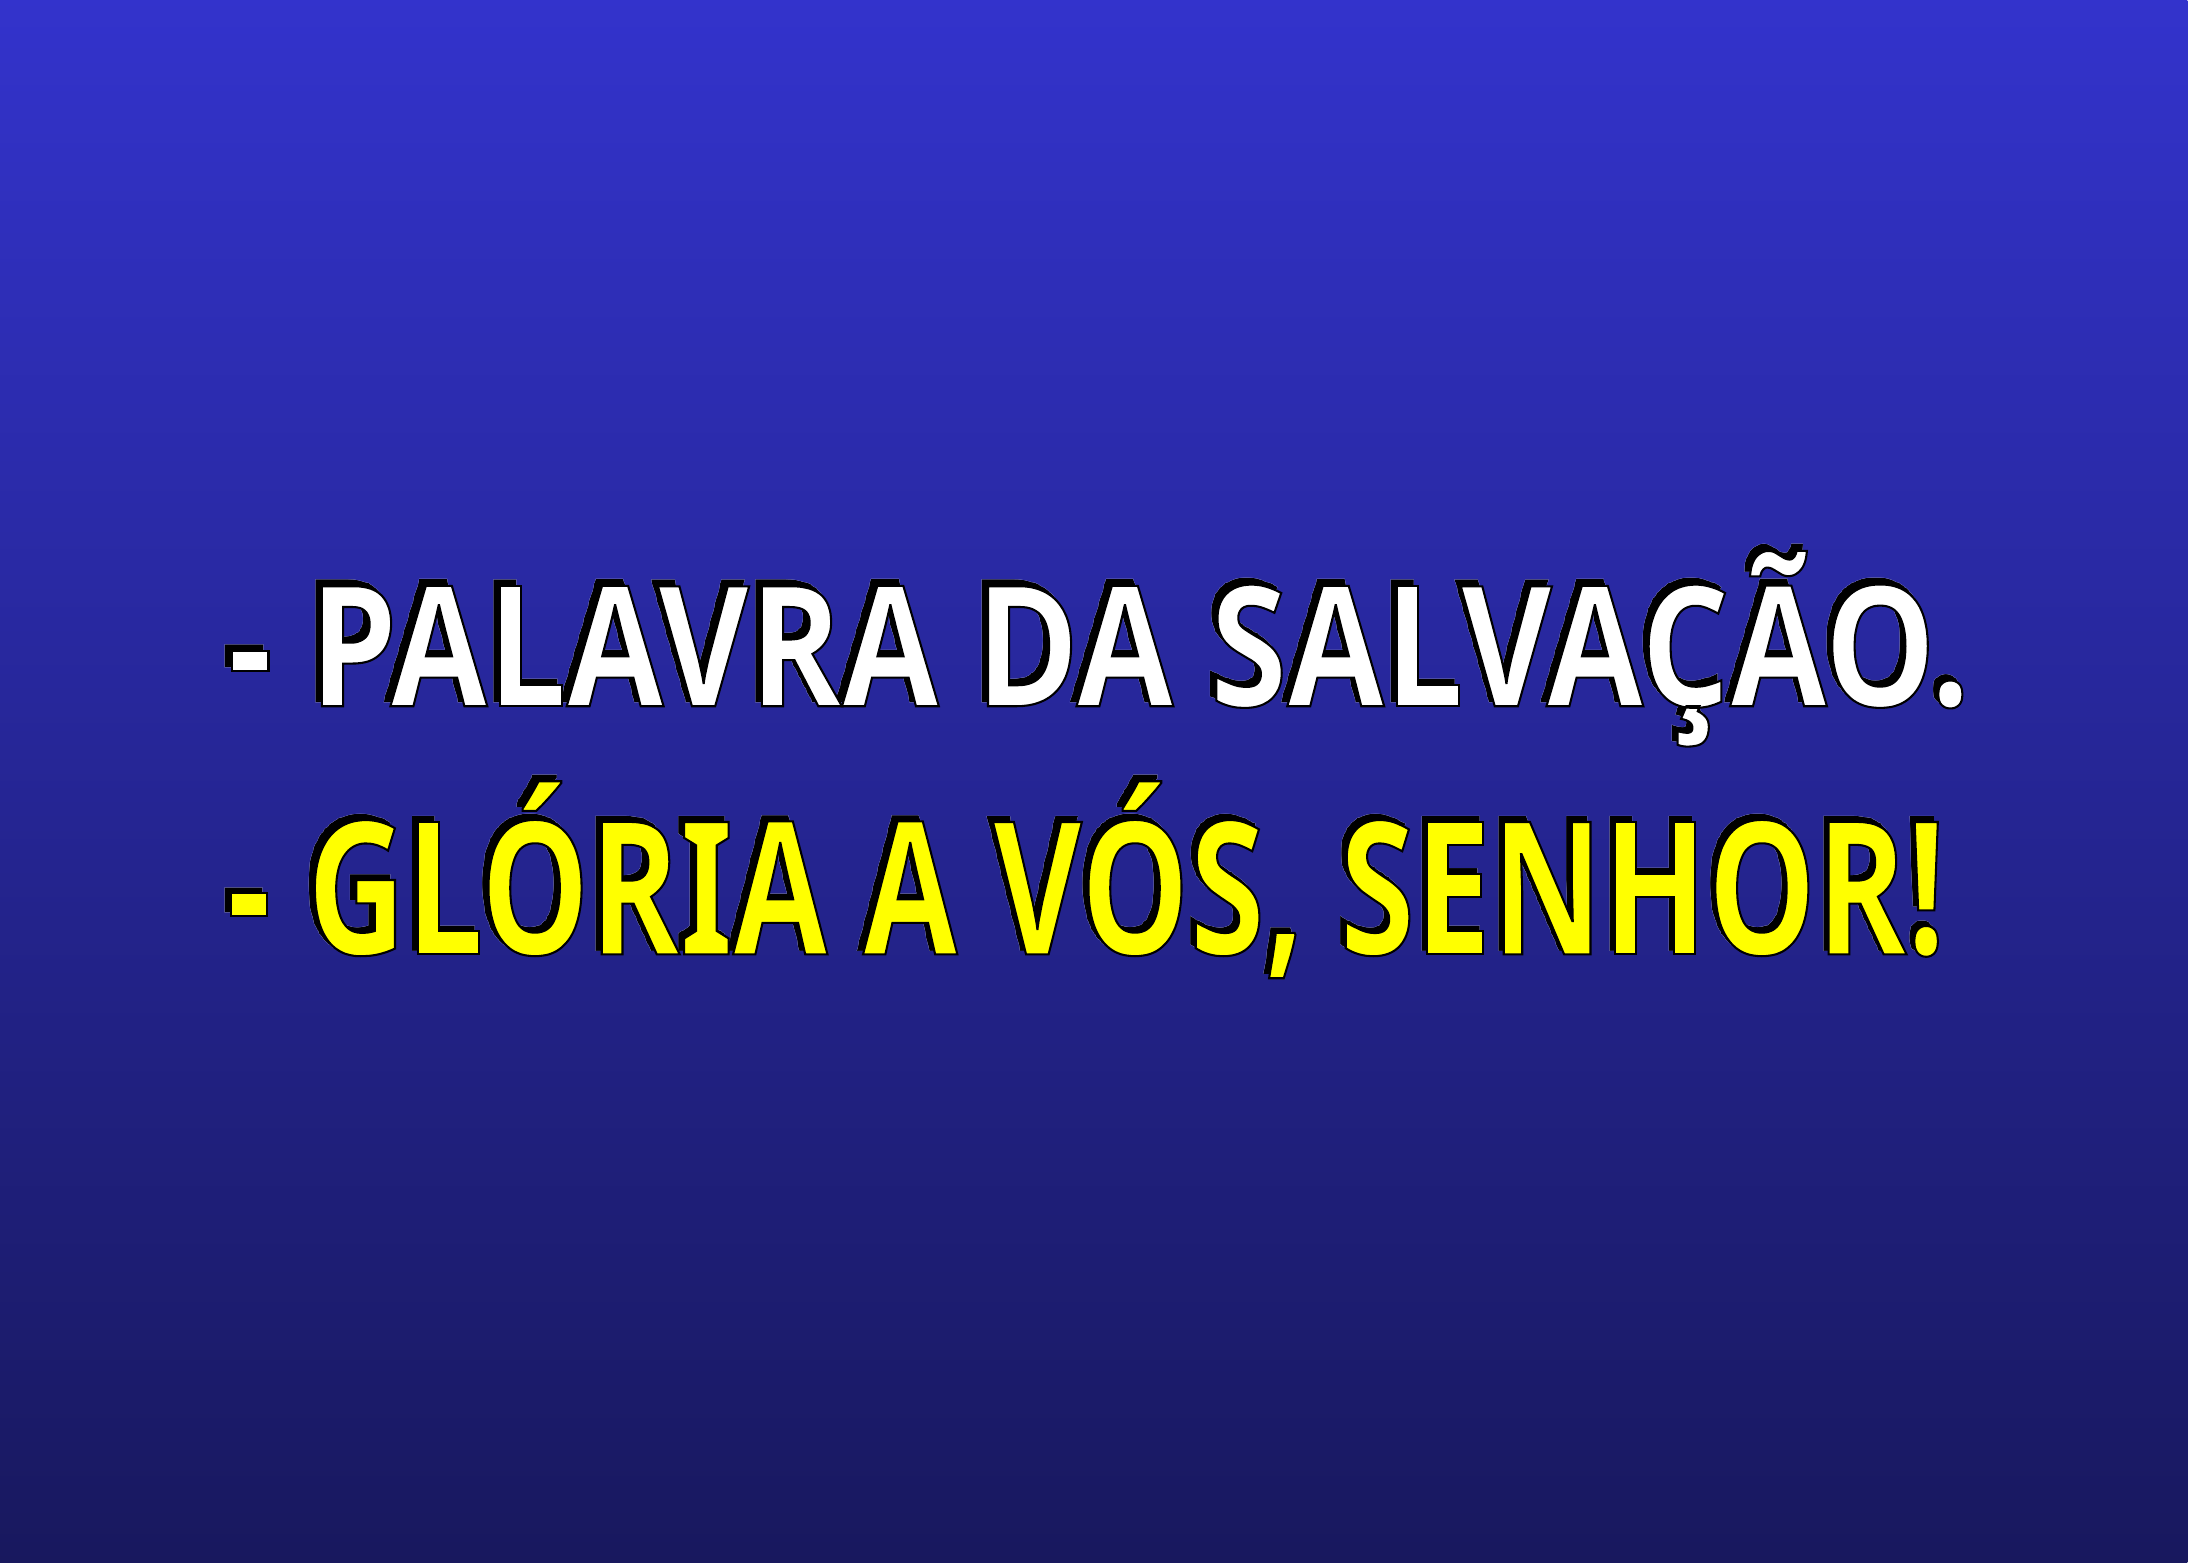

- PALAVRA DA SALVAÇÃO.
- GLÓRIA A VÓS, SENHOR!